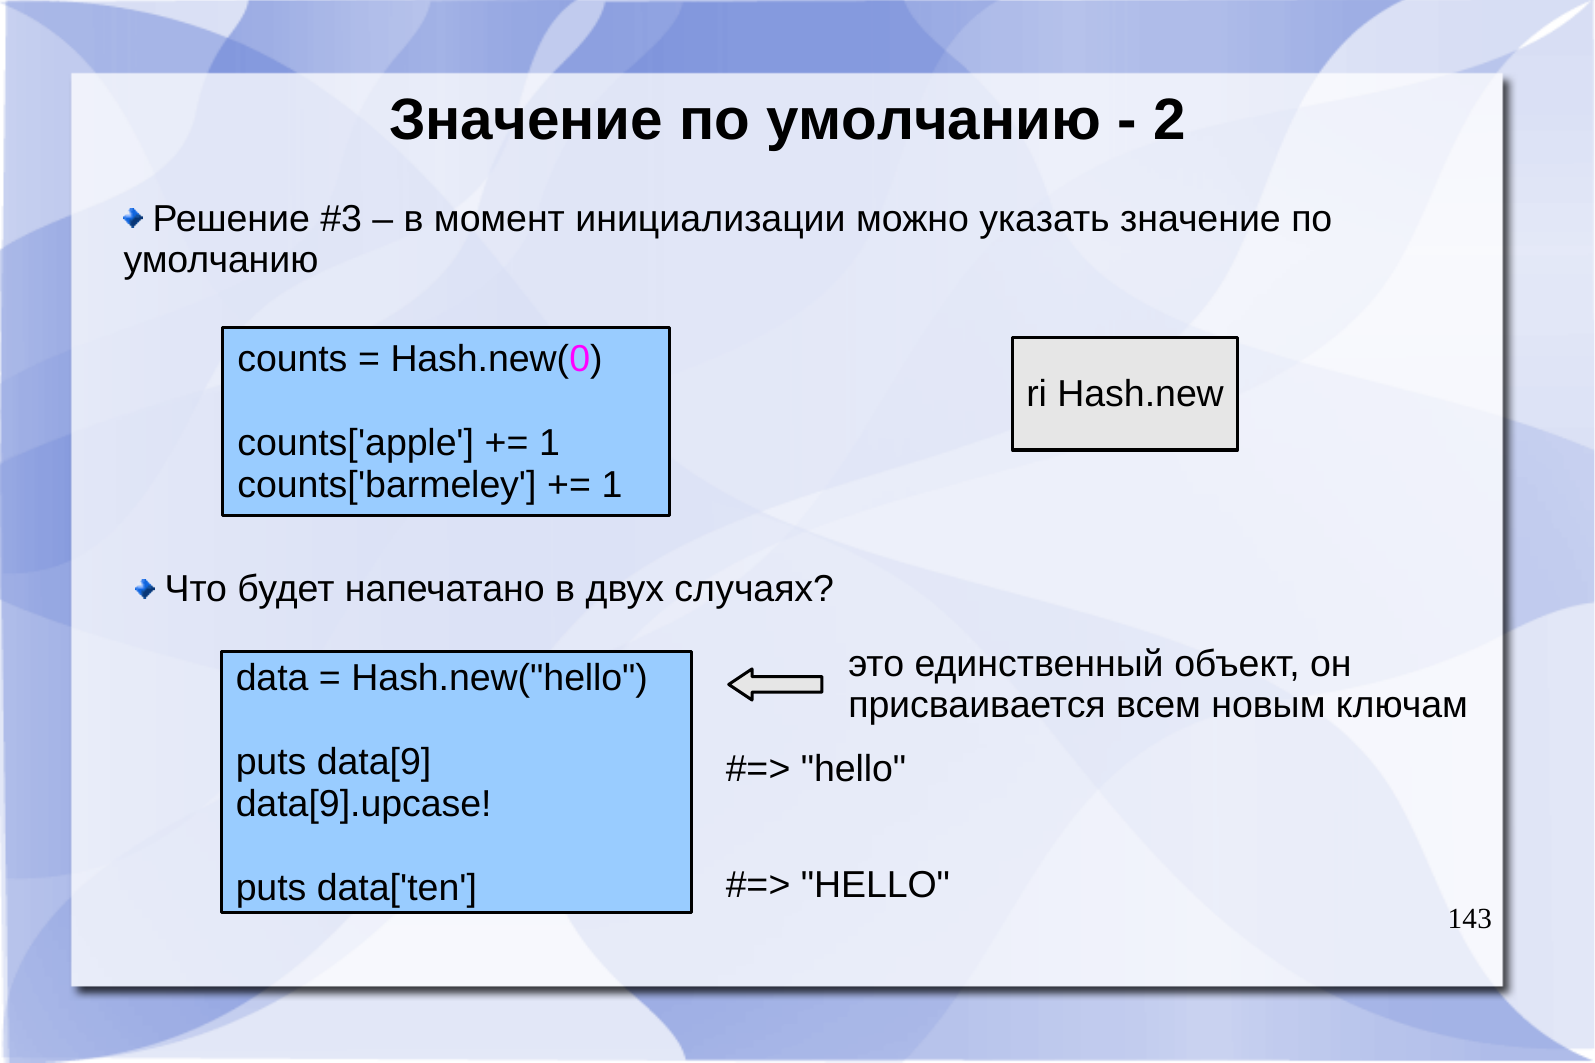

# Значение по умолчанию - 2
 Решение #3 – в момент инициализации можно указать значение по умолчанию
counts = Hash.new(0)
counts['apple'] += 1
counts['barmeley'] += 1
ri Hash.new
 Что будет напечатано в двух случаях?
data = Hash.new("hello")
puts data[9]
data[9].upcase!
puts data['ten']
это единственный объект, он
присваивается всем новым ключам
#=> "hello"
#=> "HELLO"
143